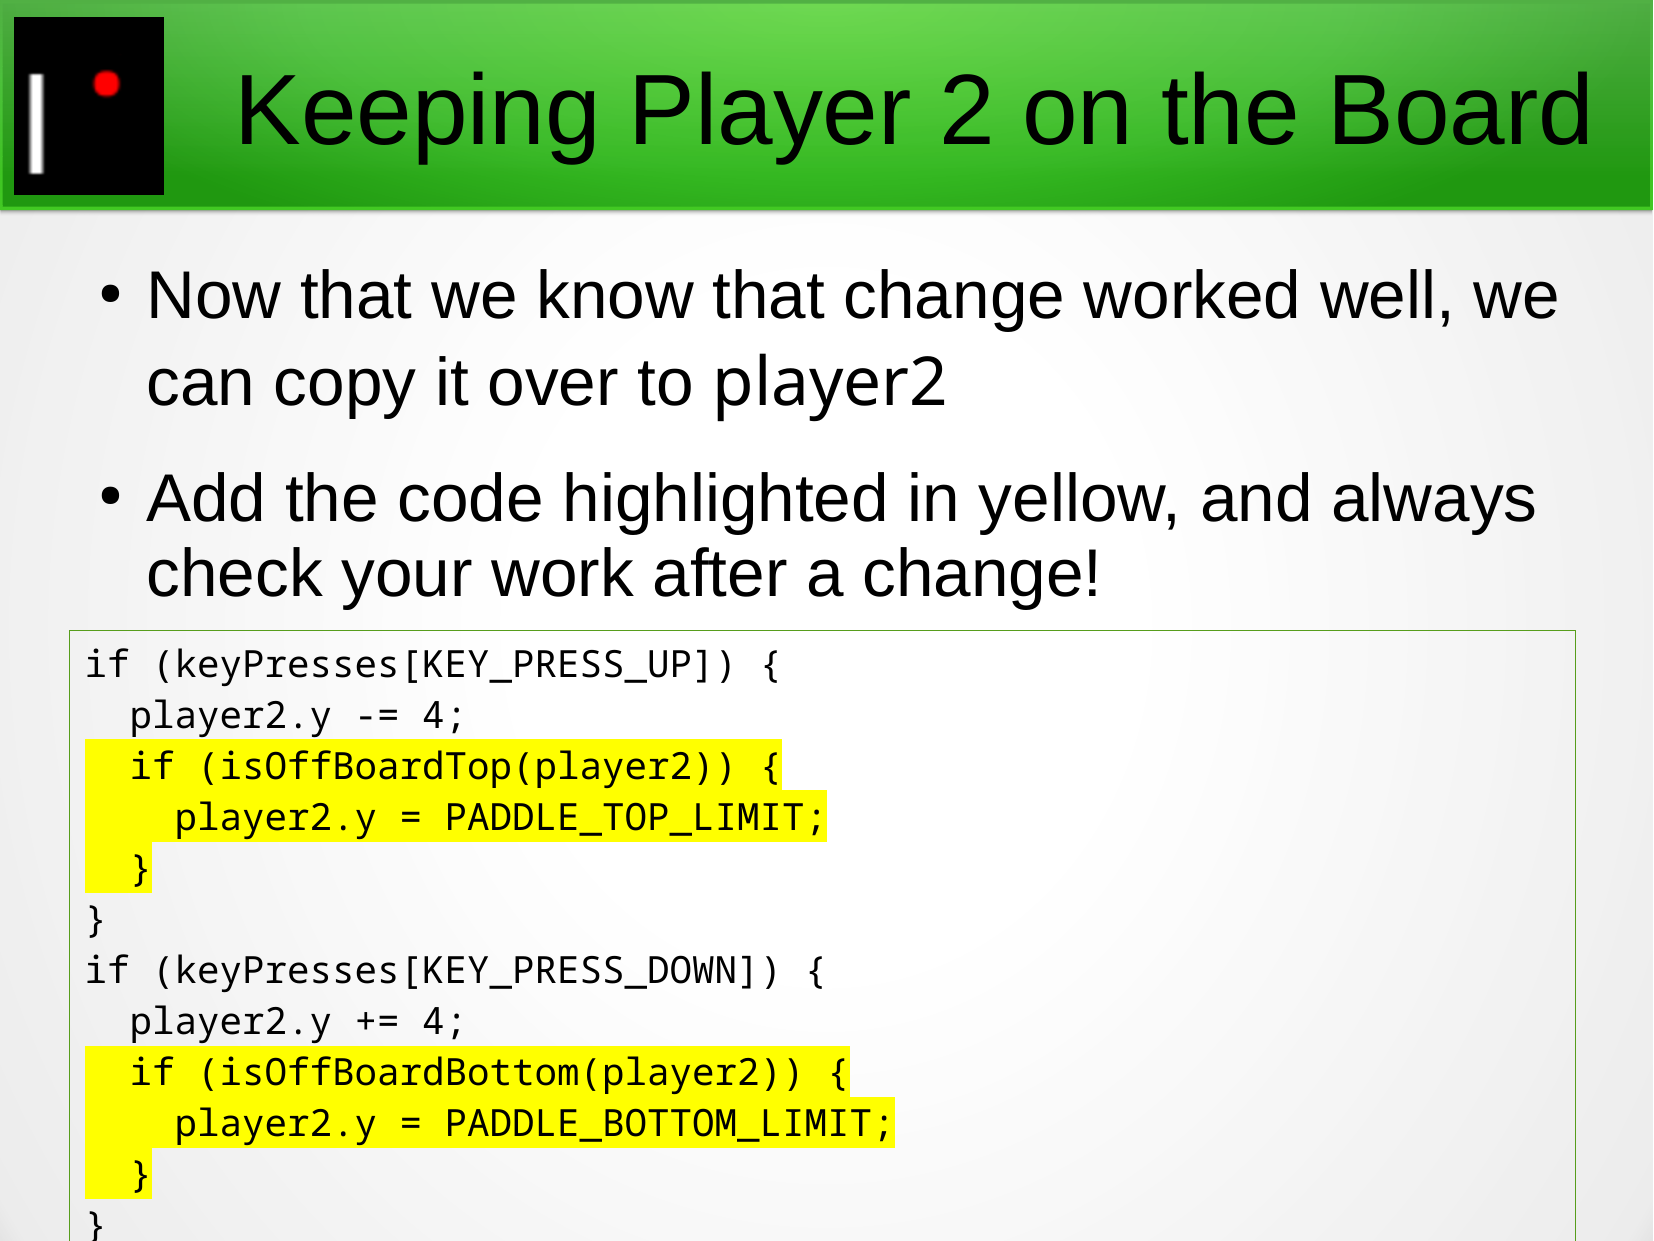

# Keeping Player 2 on the Board
Now that we know that change worked well, we can copy it over to player2
Add the code highlighted in yellow, and always check your work after a change!
if (keyPresses[KEY_PRESS_UP]) {
 player2.y -= 4;
 if (isOffBoardTop(player2)) {
 player2.y = PADDLE_TOP_LIMIT;
 }
}
if (keyPresses[KEY_PRESS_DOWN]) {
 player2.y += 4;
 if (isOffBoardBottom(player2)) {
 player2.y = PADDLE_BOTTOM_LIMIT;
 }
}